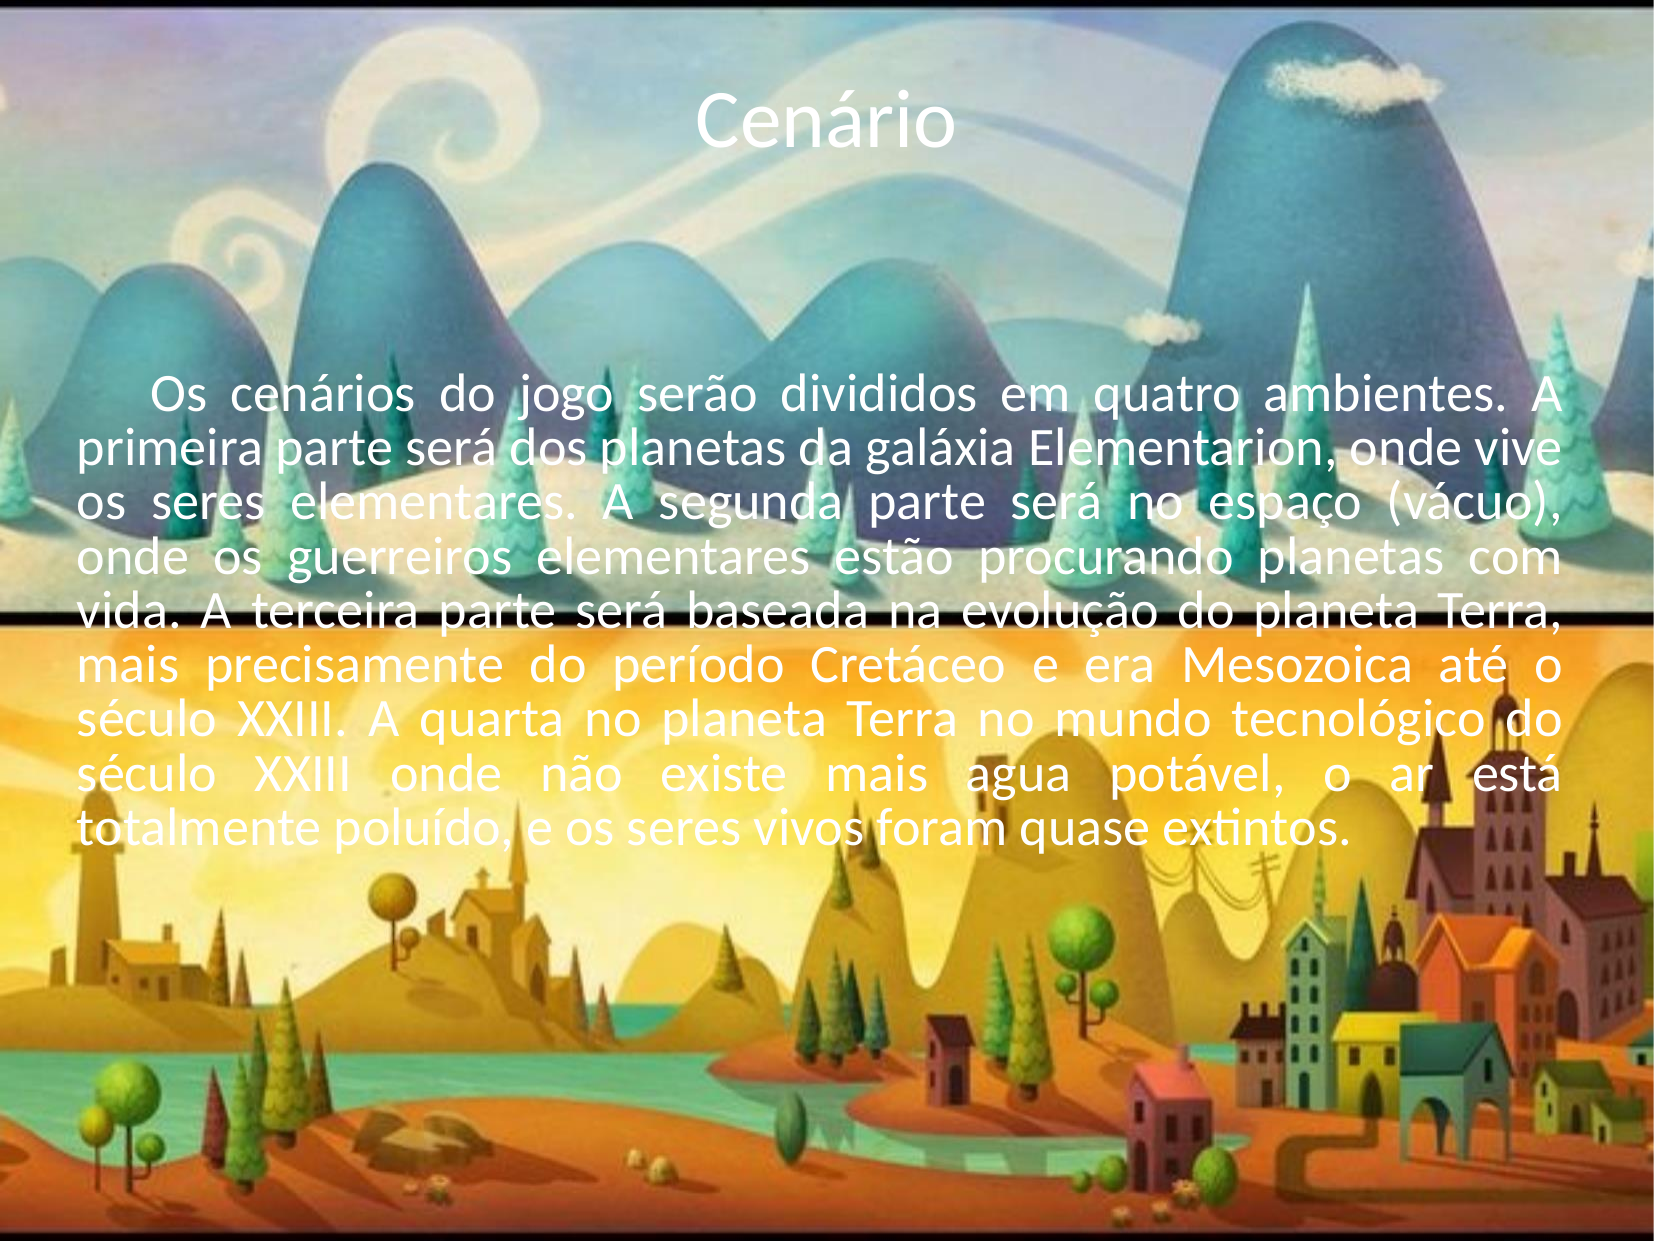

# Cenário
Os cenários do jogo serão divididos em quatro ambientes. A primeira parte será dos planetas da galáxia Elementarion, onde vive os seres elementares. A segunda parte será no espaço (vácuo), onde os guerreiros elementares estão procurando planetas com vida. A terceira parte será baseada na evolução do planeta Terra, mais precisamente do período Cretáceo e era Mesozoica até o século XXIII. A quarta no planeta Terra no mundo tecnológico do século XXIII onde não existe mais agua potável, o ar está totalmente poluído, e os seres vivos foram quase extintos.